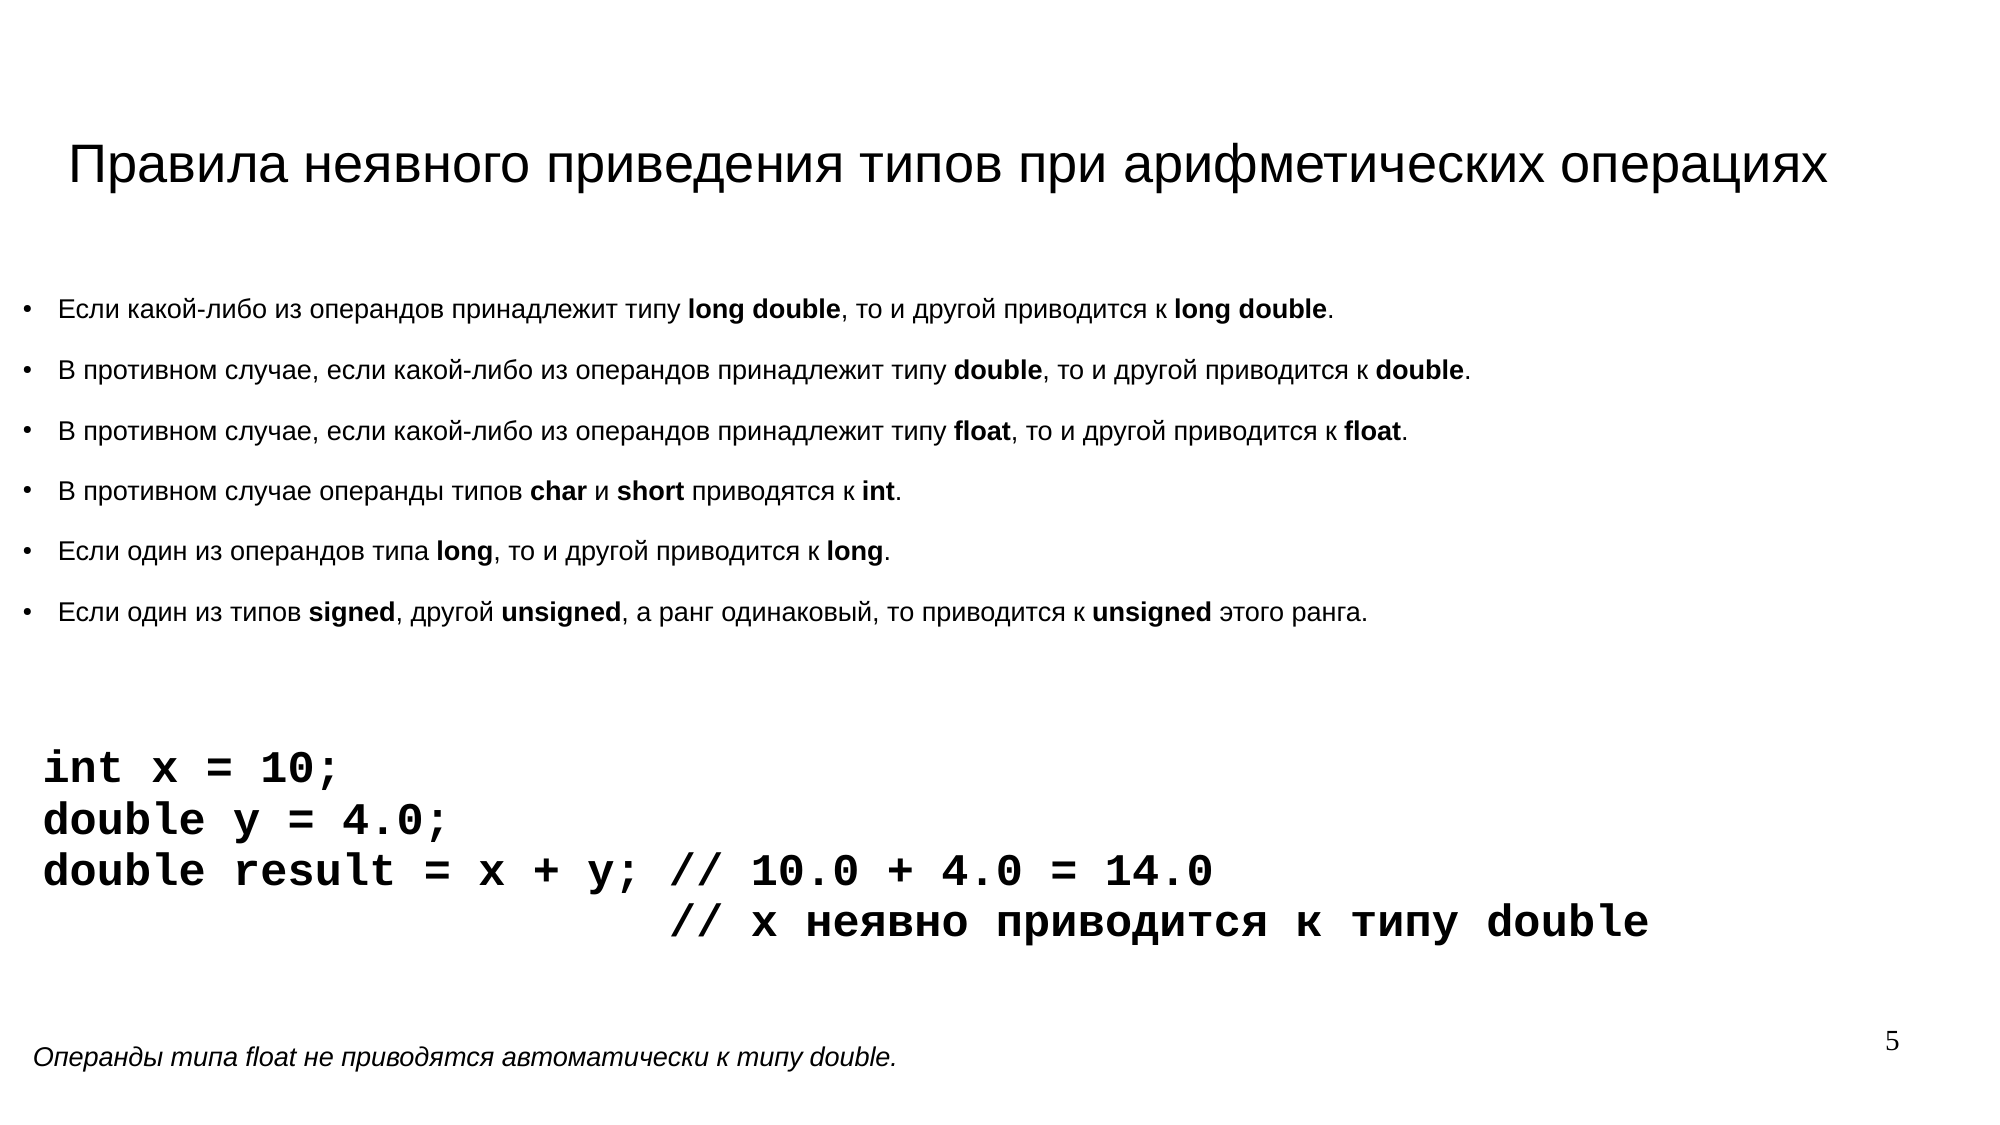

# Правила неявного приведения типов при арифметических операциях
Если какой-либо из операндов принадлежит типу long double, то и другой приводится к long double.
В противном случае, если какой-либо из операндов принадлежит типу double, то и другой приводится к double.
В противном случае, если какой-либо из операндов принадлежит типу float, то и другой приводится к float.
В противном случае операнды типов char и short приводятся к int.
Если один из операндов типа long, то и другой приводится к long.
Если один из типов signed, другой unsigned, а ранг одинаковый, то приводится к unsigned этого ранга.
int x = 10;
double y = 4.0;
double result = x + y; // 10.0 + 4.0 = 14.0
 // x неявно приводится к типу double
5
Операнды типа float не приводятся автоматически к типу double.